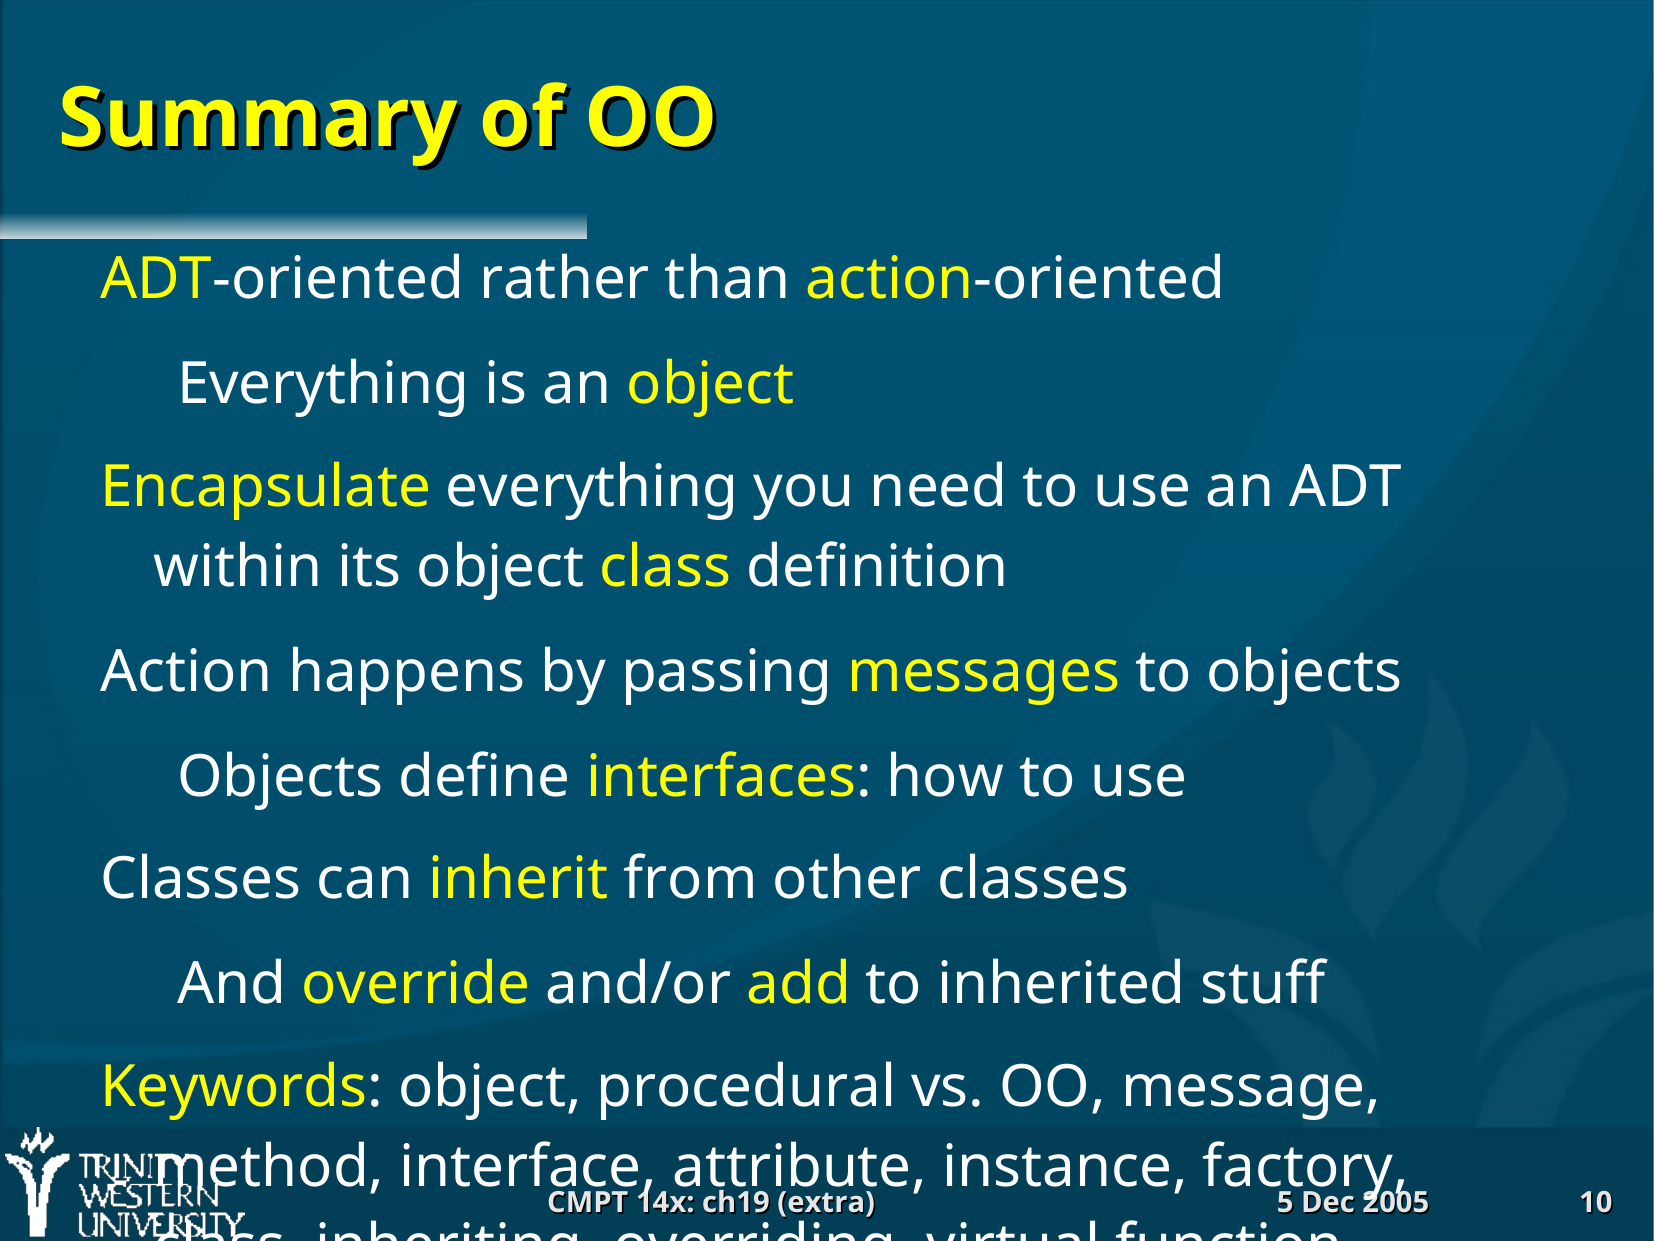

# Summary of OO
ADT-oriented rather than action-oriented
Everything is an object
Encapsulate everything you need to use an ADT within its object class definition
Action happens by passing messages to objects
Objects define interfaces: how to use
Classes can inherit from other classes
And override and/or add to inherited stuff
Keywords: object, procedural vs. OO, message, method, interface, attribute, instance, factory, class, inheriting, overriding, virtual function
CMPT 14x: ch19 (extra)
5 Dec 2005
10